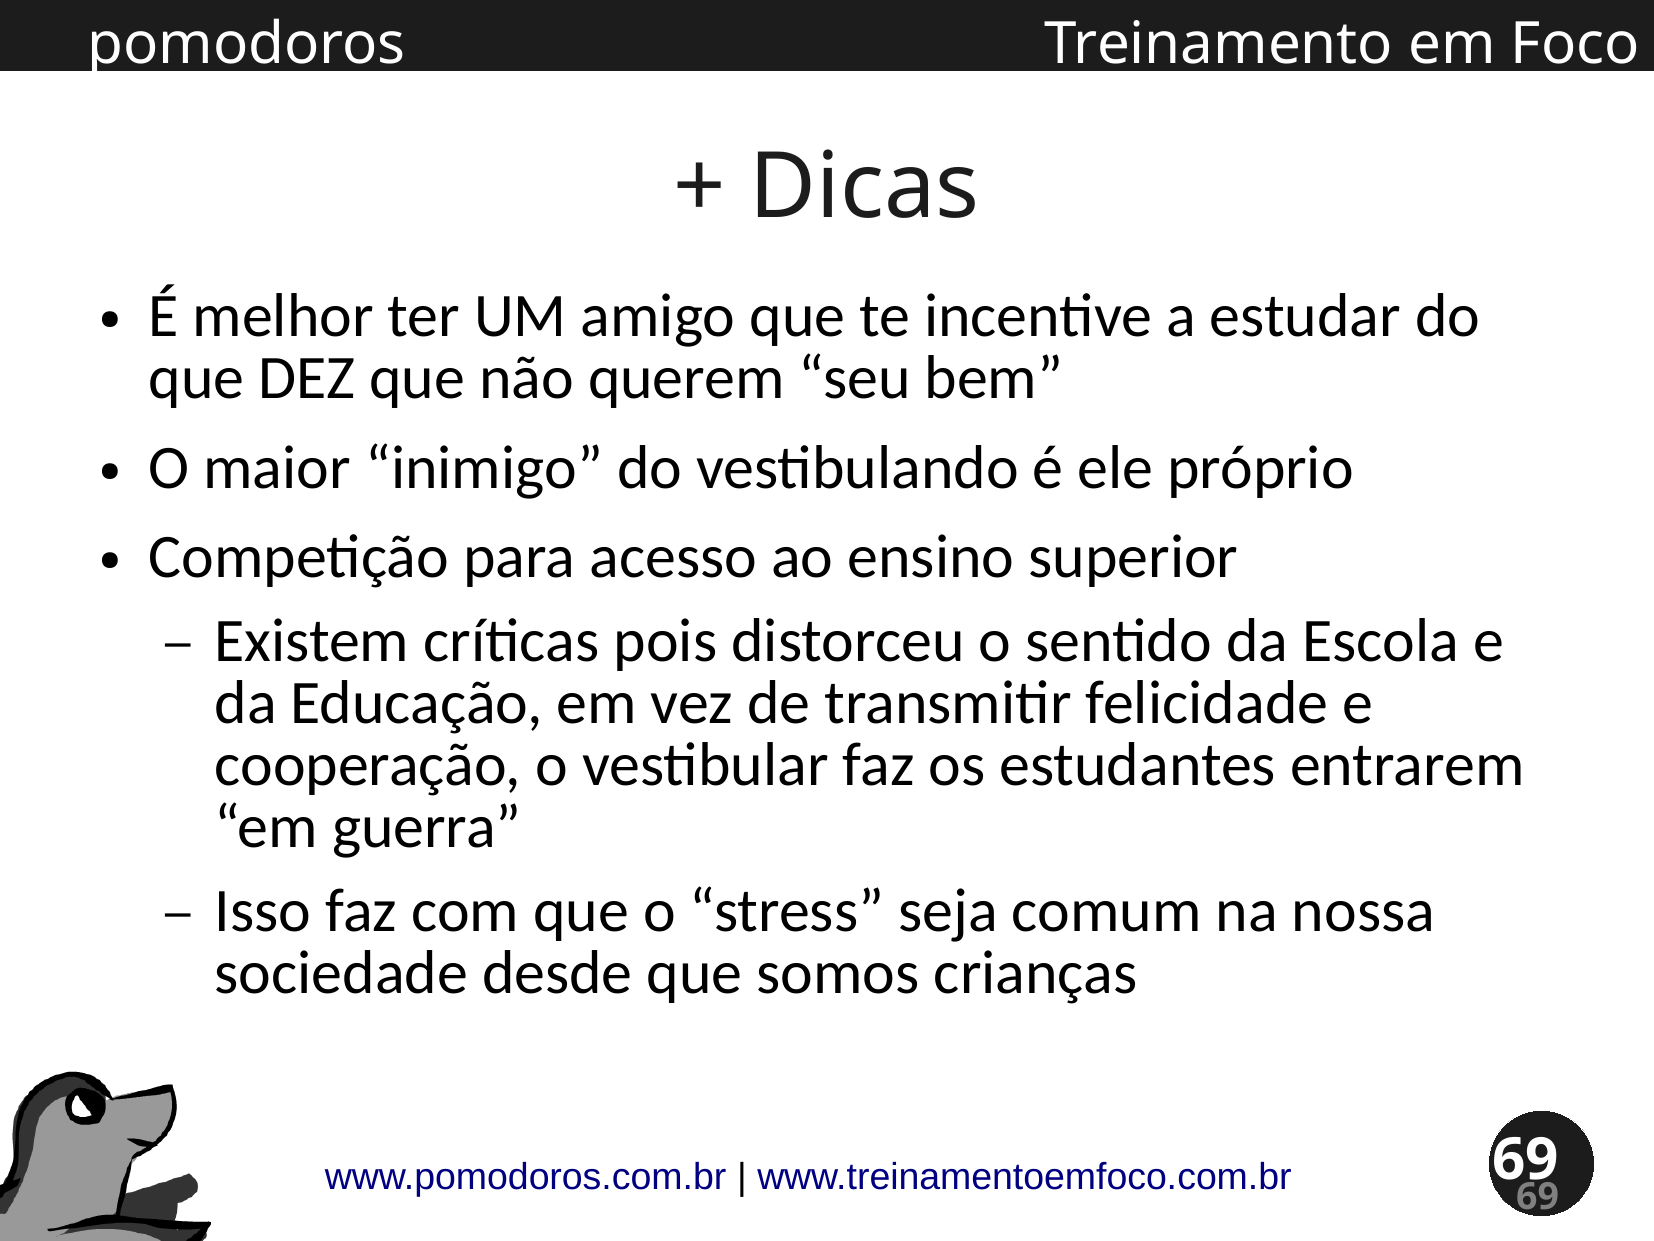

# + Dicas
É melhor ter UM amigo que te incentive a estudar do que DEZ que não querem “seu bem”
O maior “inimigo” do vestibulando é ele próprio
Competição para acesso ao ensino superior
Existem críticas pois distorceu o sentido da Escola e da Educação, em vez de transmitir felicidade e cooperação, o vestibular faz os estudantes entrarem “em guerra”
Isso faz com que o “stress” seja comum na nossa sociedade desde que somos crianças